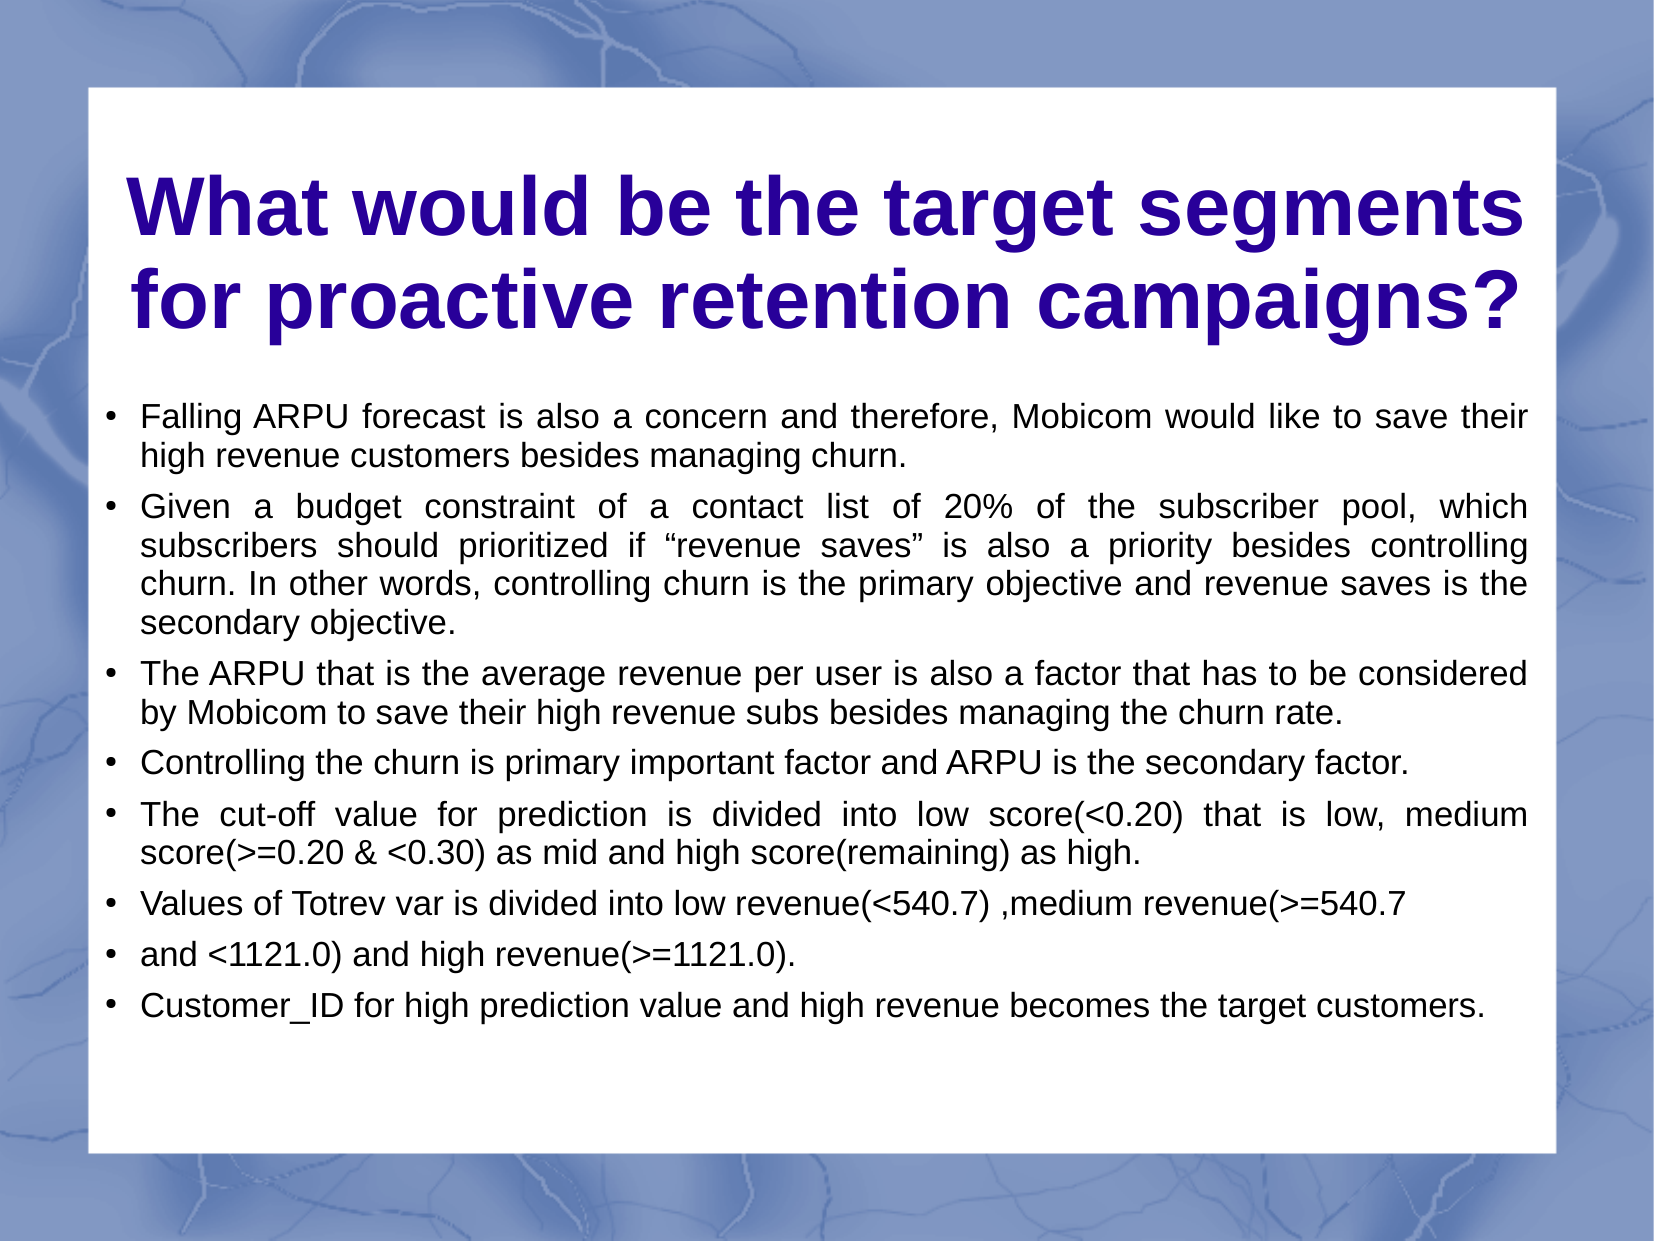

# What would be the target segments for proactive retention campaigns?
Falling ARPU forecast is also a concern and therefore, Mobicom would like to save their high revenue customers besides managing churn.
Given a budget constraint of a contact list of 20% of the subscriber pool, which subscribers should prioritized if “revenue saves” is also a priority besides controlling churn. In other words, controlling churn is the primary objective and revenue saves is the secondary objective.
The ARPU that is the average revenue per user is also a factor that has to be considered by Mobicom to save their high revenue subs besides managing the churn rate.
Controlling the churn is primary important factor and ARPU is the secondary factor.
The cut-off value for prediction is divided into low score(<0.20) that is low, medium score(>=0.20 & <0.30) as mid and high score(remaining) as high.
Values of Totrev var is divided into low revenue(<540.7) ,medium revenue(>=540.7
and <1121.0) and high revenue(>=1121.0).
Customer_ID for high prediction value and high revenue becomes the target customers.